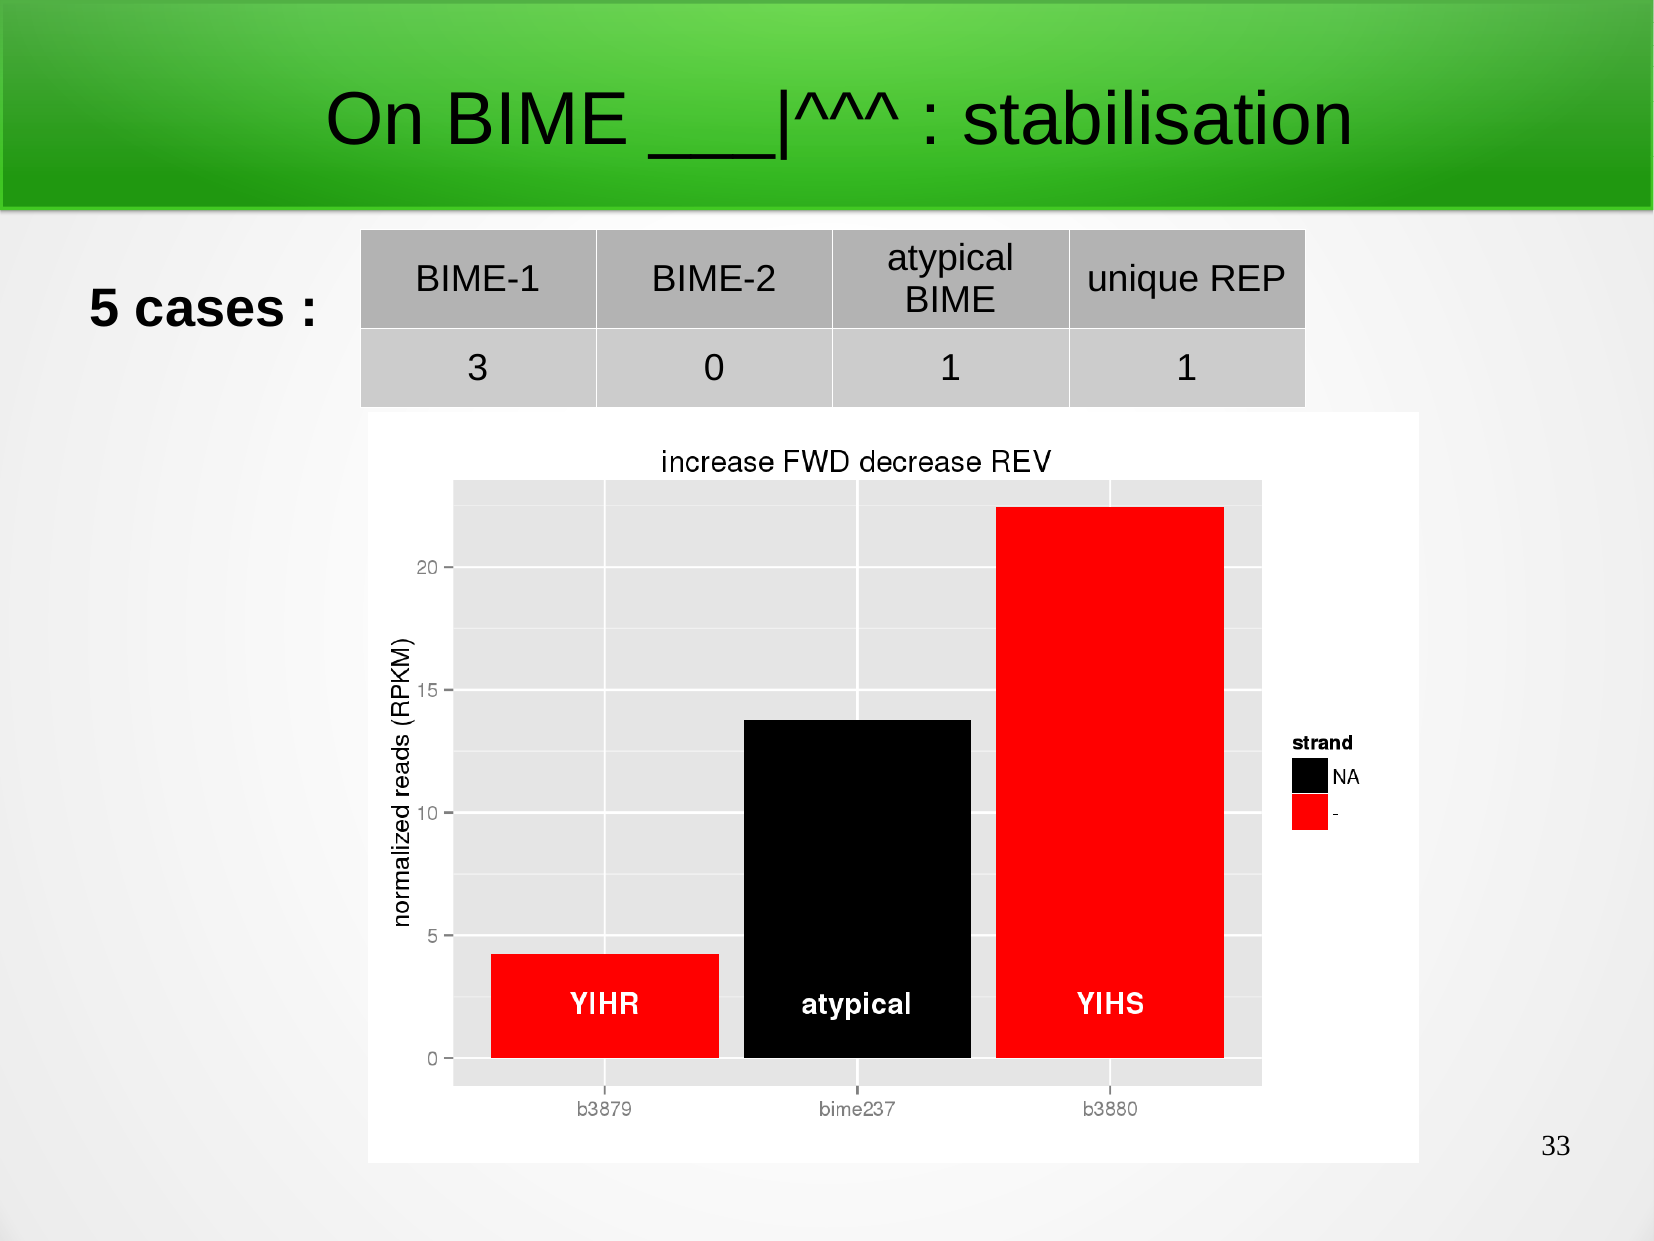

# On BIME ___|^^^ : stabilisation
| BIME-1 | BIME-2 | atypical BIME | unique REP |
| --- | --- | --- | --- |
| 3 | 0 | 1 | 1 |
5 cases :
33